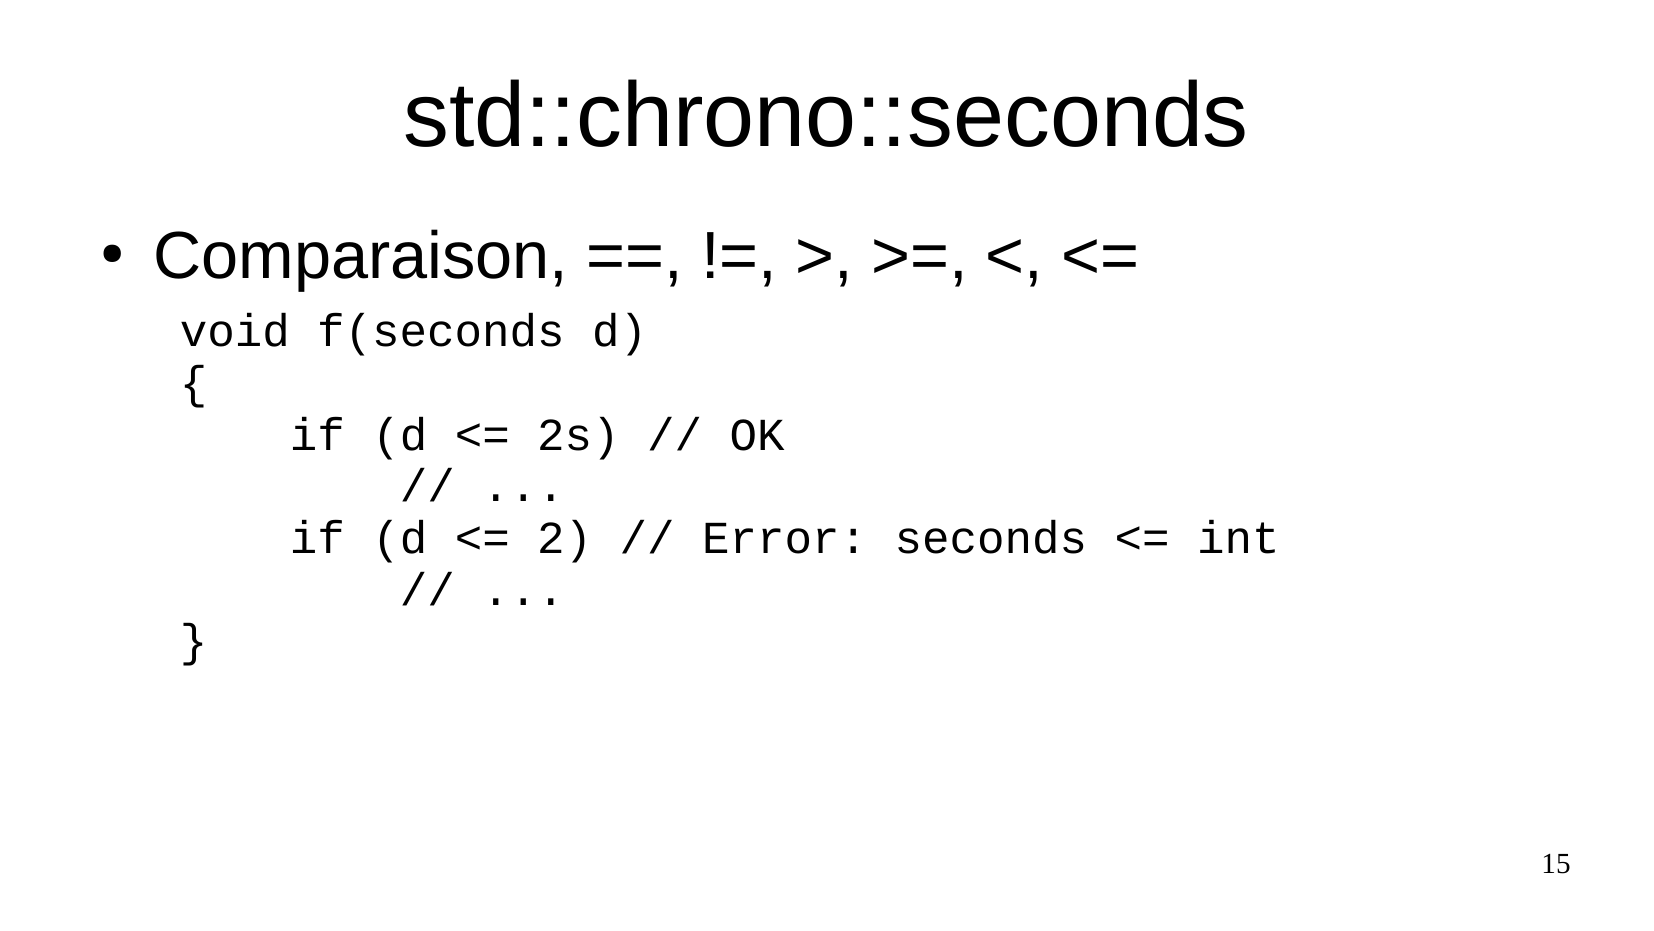

# std::chrono::seconds
Comparaison, ==, !=, >, >=, <, <=
void f(seconds d)
{
 if (d <= 2s) // OK
 // ...
 if (d <= 2) // Error: seconds <= int
 // ...
}
15